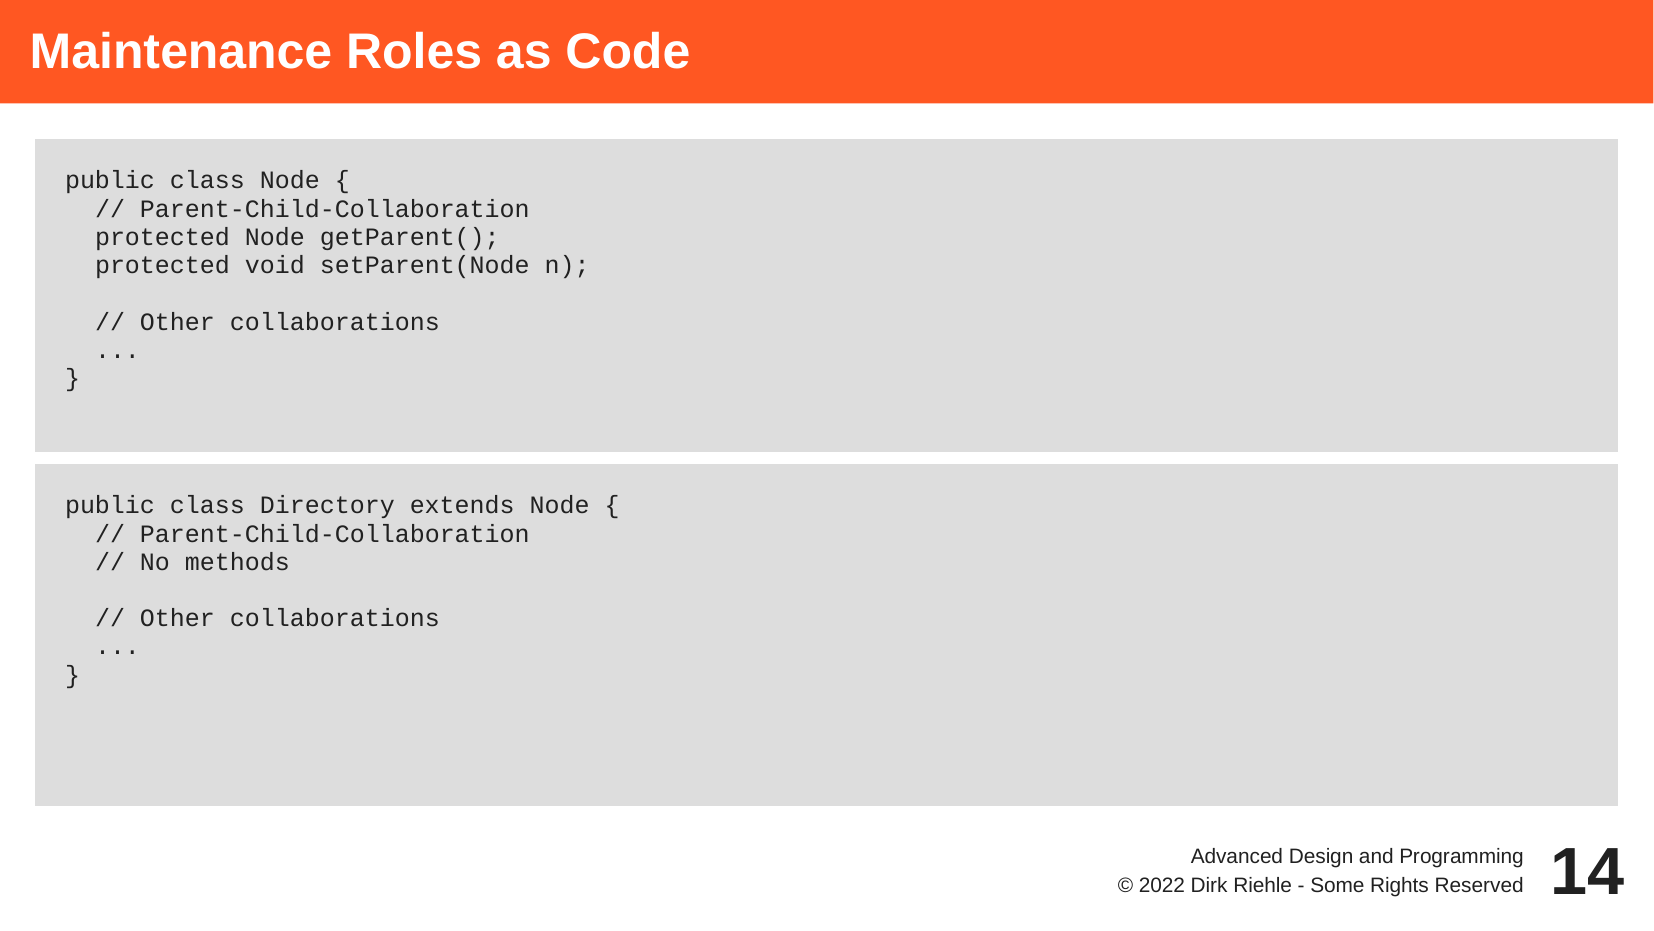

# Maintenance Roles as Code
public class Node {
 // Parent-Child-Collaboration
 protected Node getParent();
 protected void setParent(Node n);
 // Other collaborations
 ...
}
public class Directory extends Node {
 // Parent-Child-Collaboration
 // No methods
 // Other collaborations
 ...
}
Advanced Design and Programming
14
© 2022 Dirk Riehle - Some Rights Reserved